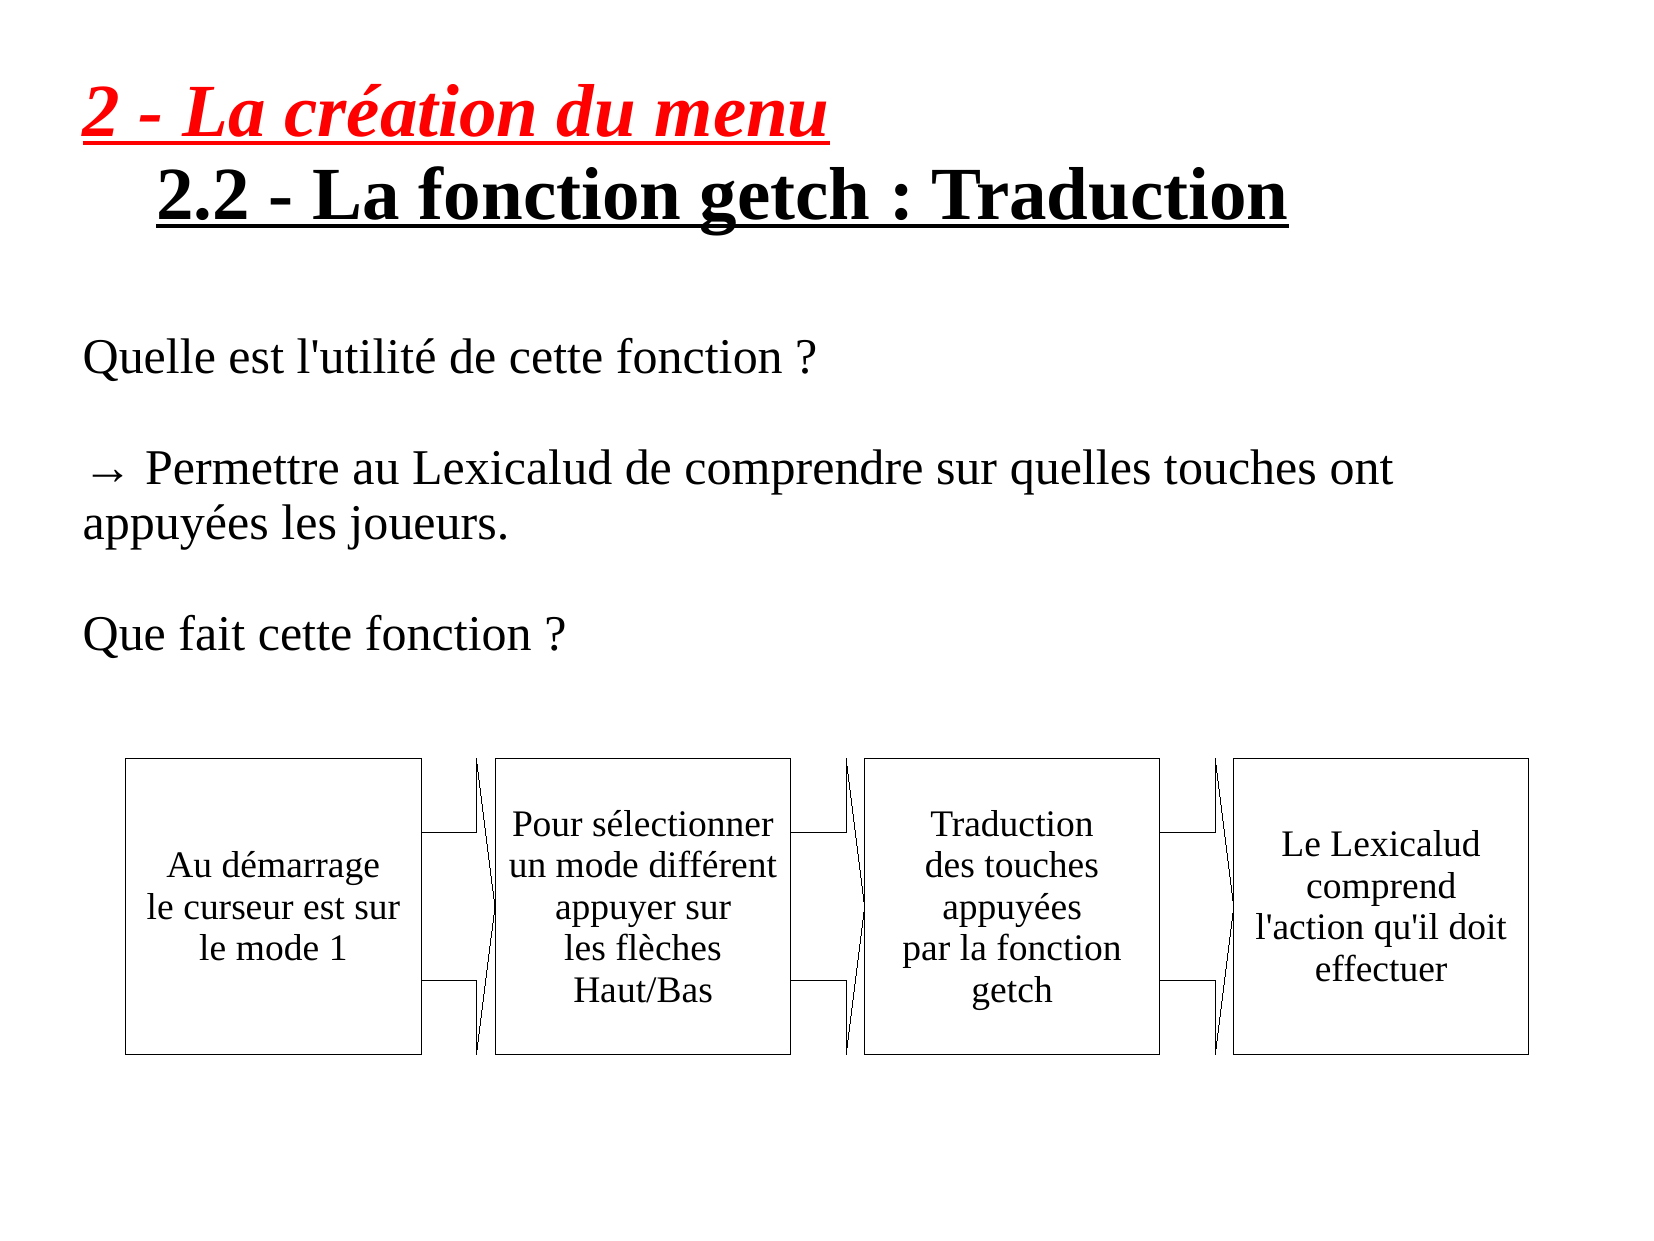

# 2 - La création du menu 2.2 - La fonction getch : Traduction
Quelle est l'utilité de cette fonction ?
→ Permettre au Lexicalud de comprendre sur quelles touches ont appuyées les joueurs.
Que fait cette fonction ?
Au démarrage
le curseur est sur
le mode 1
Pour sélectionner
un mode différent
appuyer sur
les flèches
Haut/Bas
Traduction
des touches
appuyées
par la fonction
getch
Le Lexicalud
comprend
l'action qu'il doit
effectuer